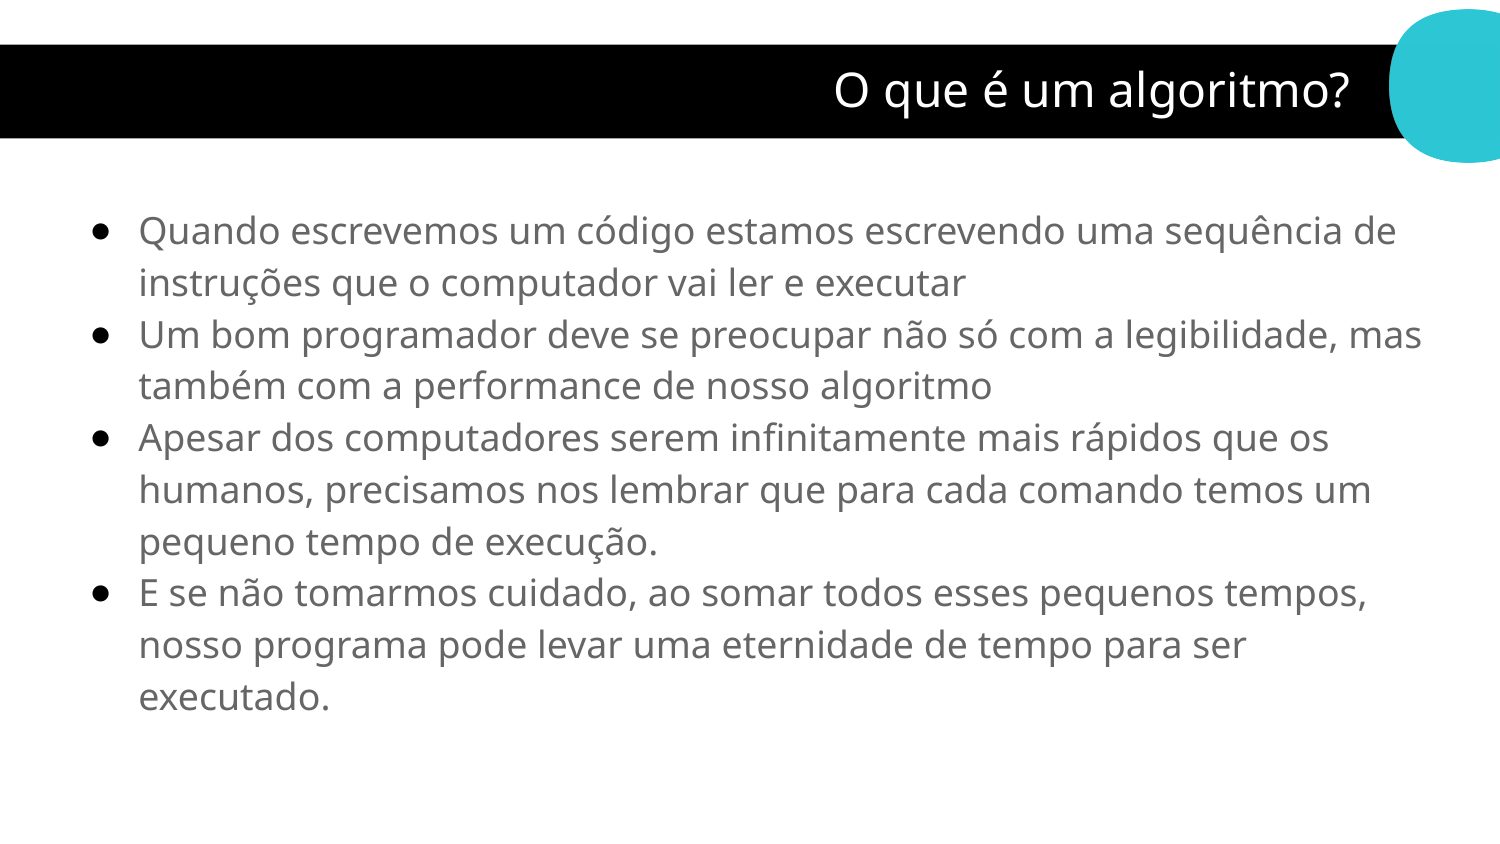

# O que é um algoritmo?
Quando escrevemos um código estamos escrevendo uma sequência de instruções que o computador vai ler e executar
Um bom programador deve se preocupar não só com a legibilidade, mas também com a performance de nosso algoritmo
Apesar dos computadores serem infinitamente mais rápidos que os humanos, precisamos nos lembrar que para cada comando temos um pequeno tempo de execução.
E se não tomarmos cuidado, ao somar todos esses pequenos tempos, nosso programa pode levar uma eternidade de tempo para ser executado.